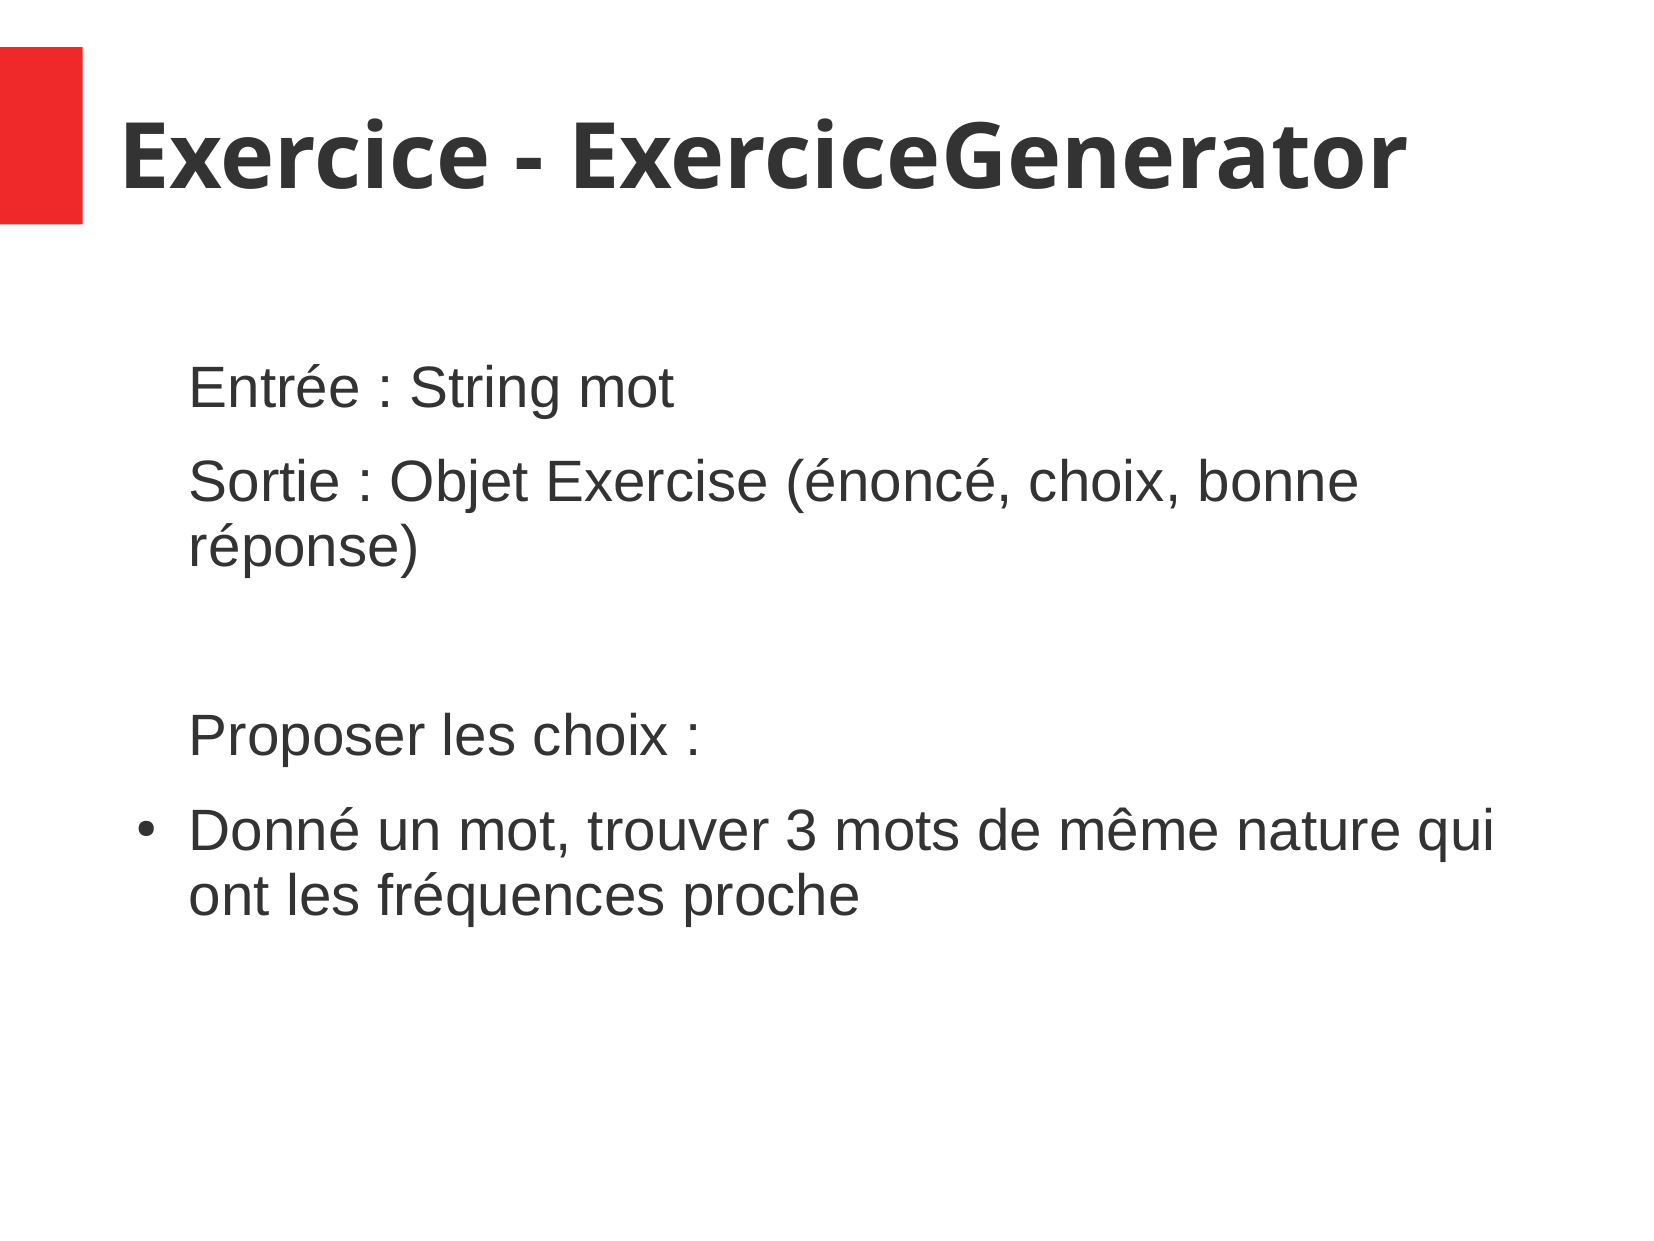

# Exercice - ExerciceGenerator
Entrée : String mot
Sortie : Objet Exercise (énoncé, choix, bonne réponse)
Proposer les choix :
Donné un mot, trouver 3 mots de même nature qui ont les fréquences proche